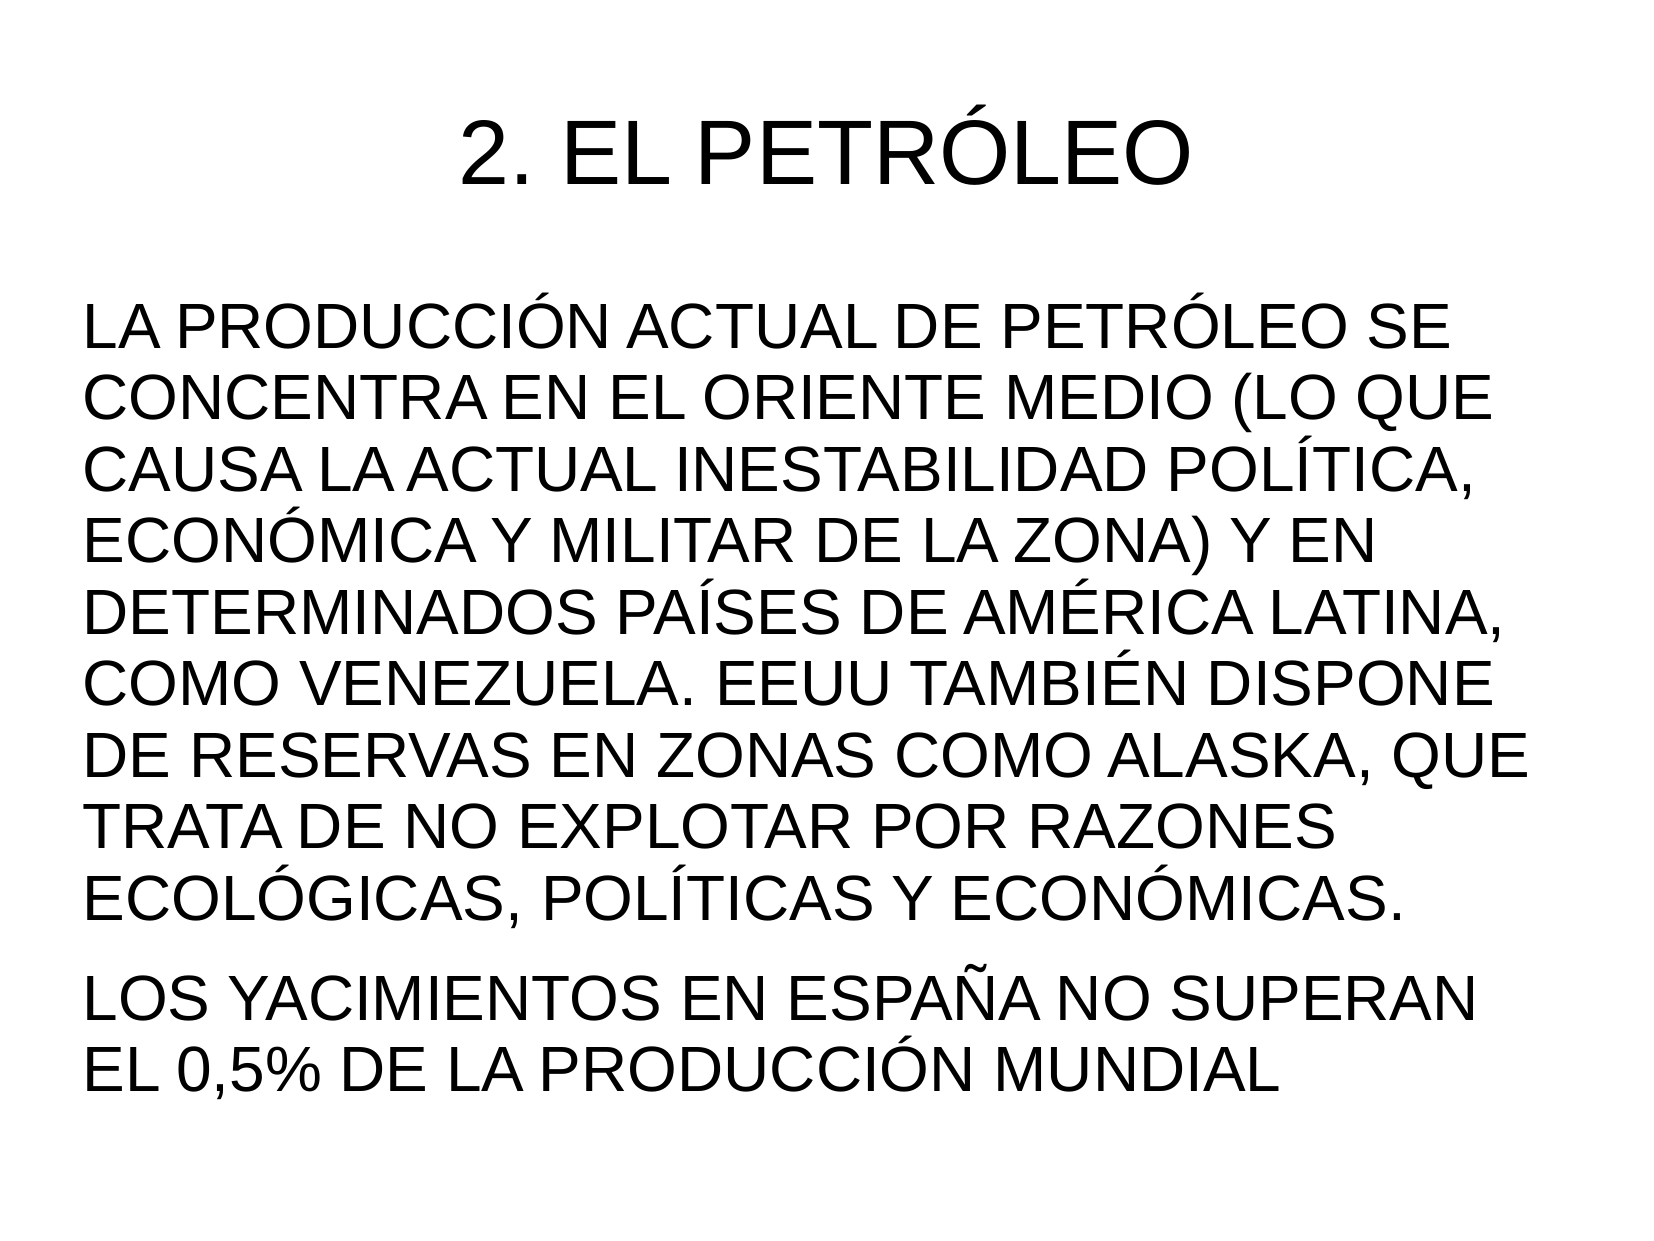

# 2. EL PETRÓLEO
LA PRODUCCIÓN ACTUAL DE PETRÓLEO SE CONCENTRA EN EL ORIENTE MEDIO (LO QUE CAUSA LA ACTUAL INESTABILIDAD POLÍTICA, ECONÓMICA Y MILITAR DE LA ZONA) Y EN DETERMINADOS PAÍSES DE AMÉRICA LATINA, COMO VENEZUELA. EEUU TAMBIÉN DISPONE DE RESERVAS EN ZONAS COMO ALASKA, QUE TRATA DE NO EXPLOTAR POR RAZONES ECOLÓGICAS, POLÍTICAS Y ECONÓMICAS.
LOS YACIMIENTOS EN ESPAÑA NO SUPERAN EL 0,5% DE LA PRODUCCIÓN MUNDIAL